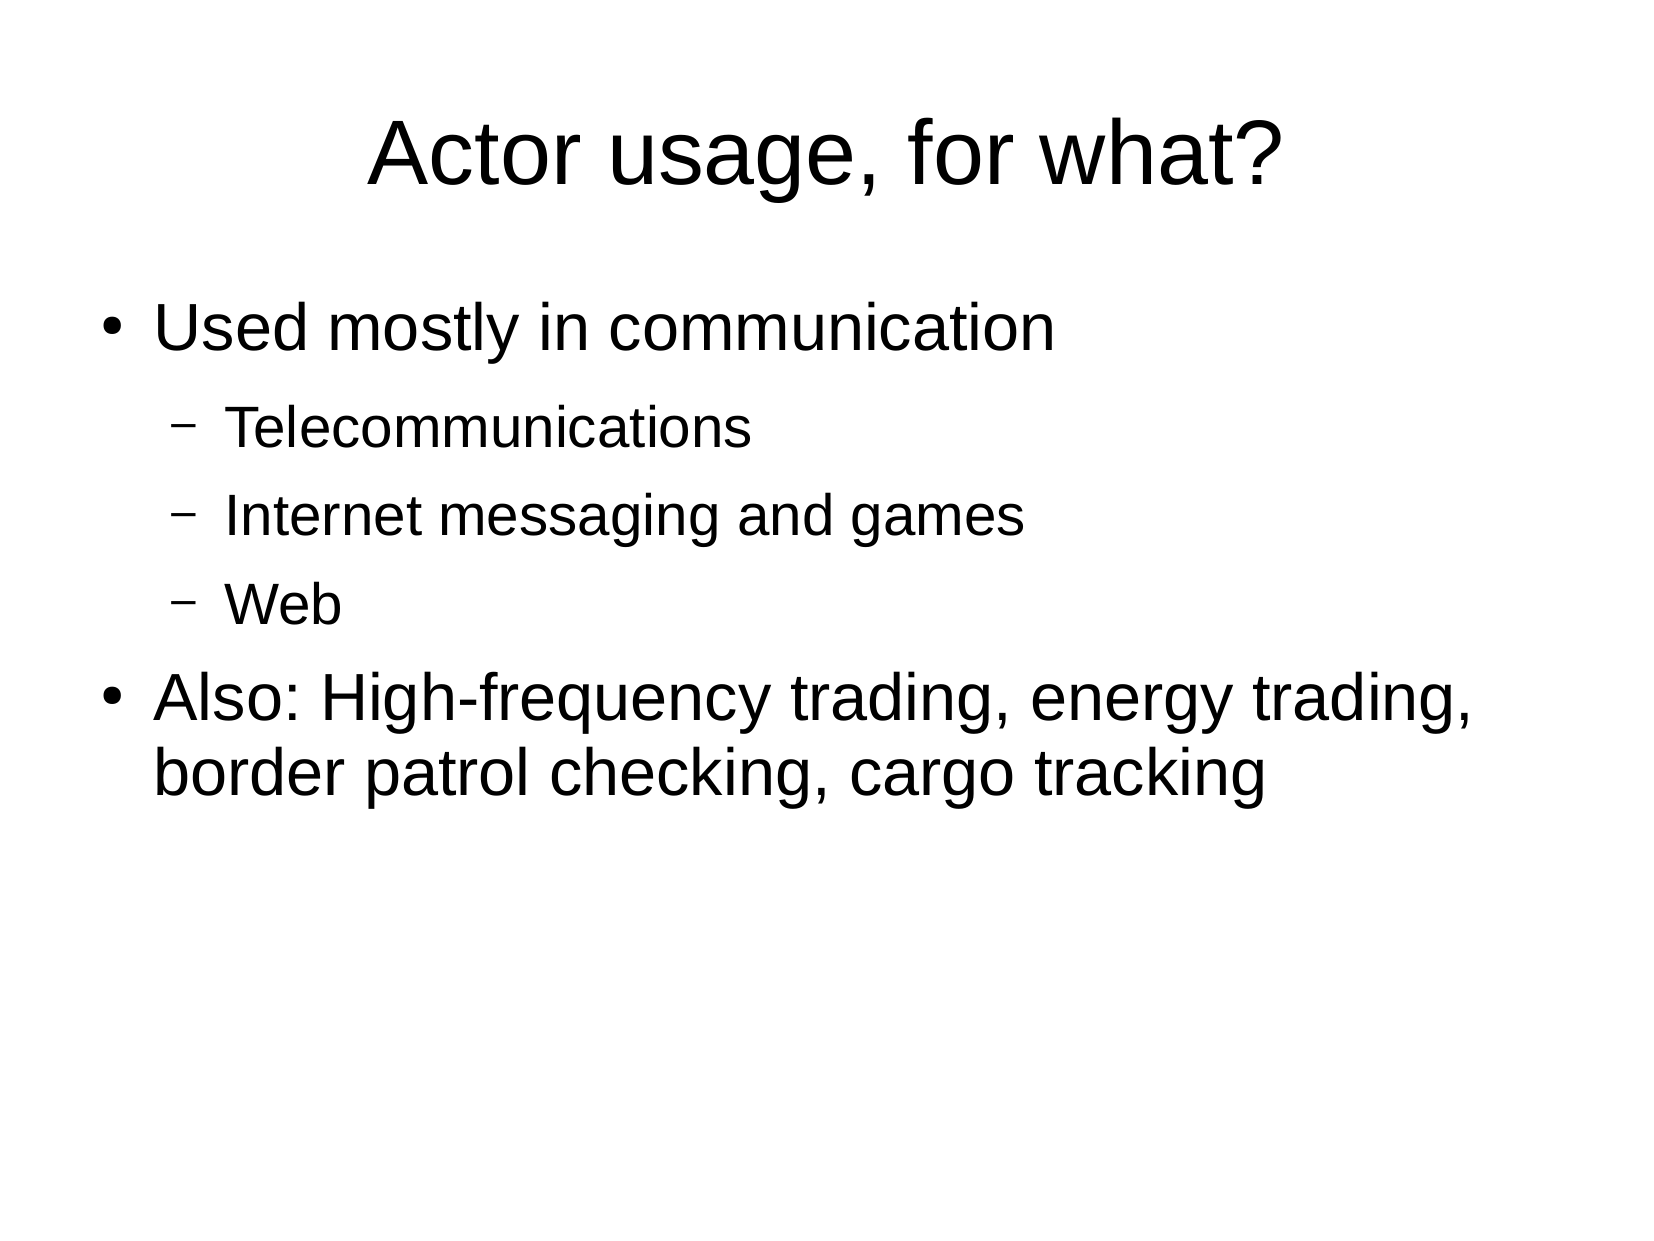

# Actor usage, for what?
Used mostly in communication
Telecommunications
Internet messaging and games
Web
Also: High-frequency trading, energy trading, border patrol checking, cargo tracking